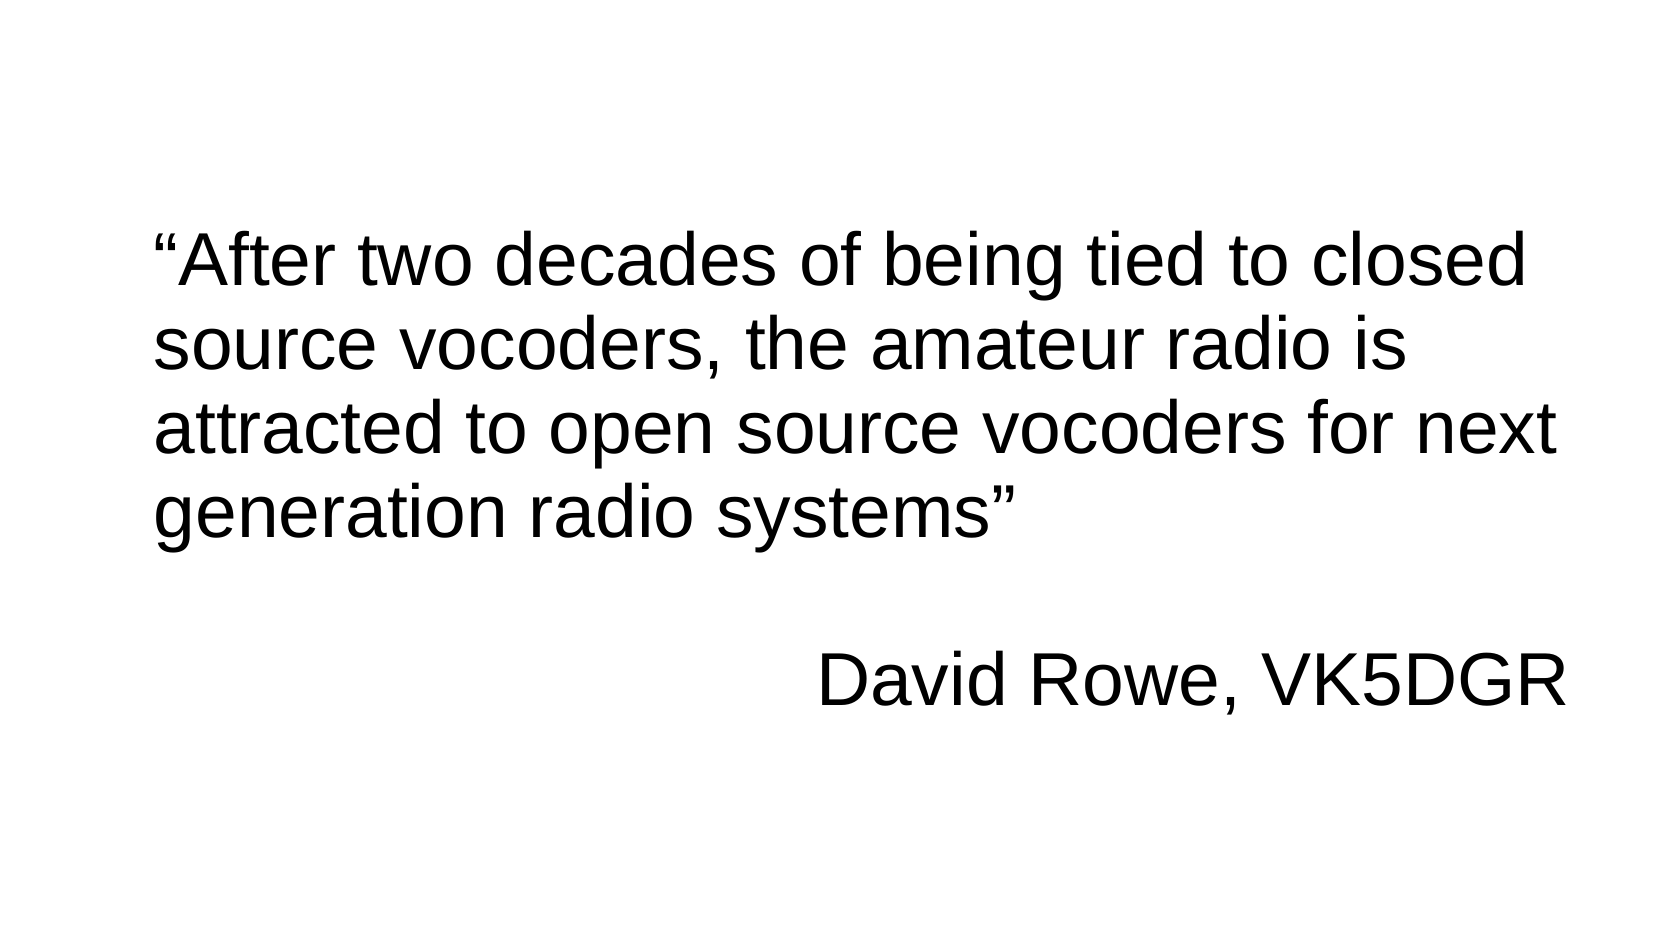

“After two decades of being tied to closed source vocoders, the amateur radio is attracted to open source vocoders for next generation radio systems”
David Rowe, VK5DGR